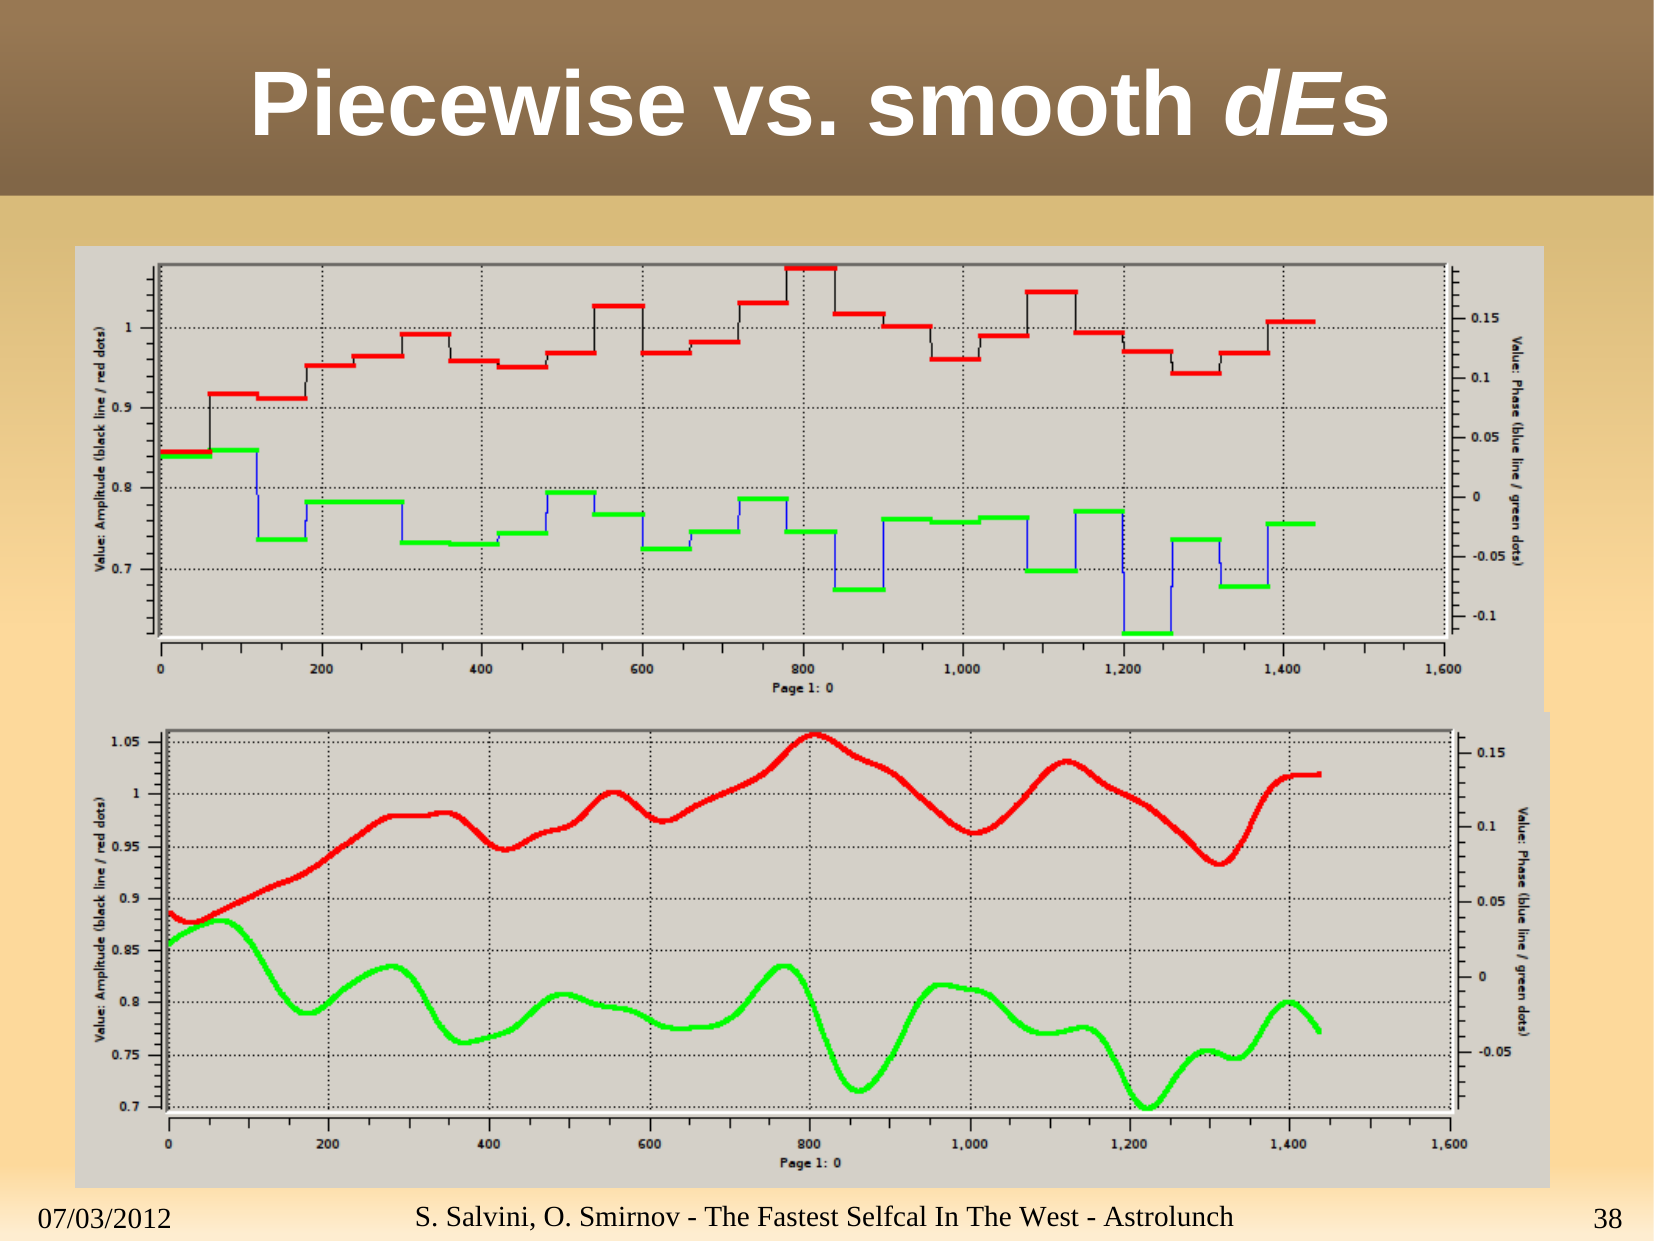

# Piecewise vs. smooth dEs
S. Salvini, O. Smirnov - The Fastest Selfcal In The West - Astrolunch
07/03/2012
38